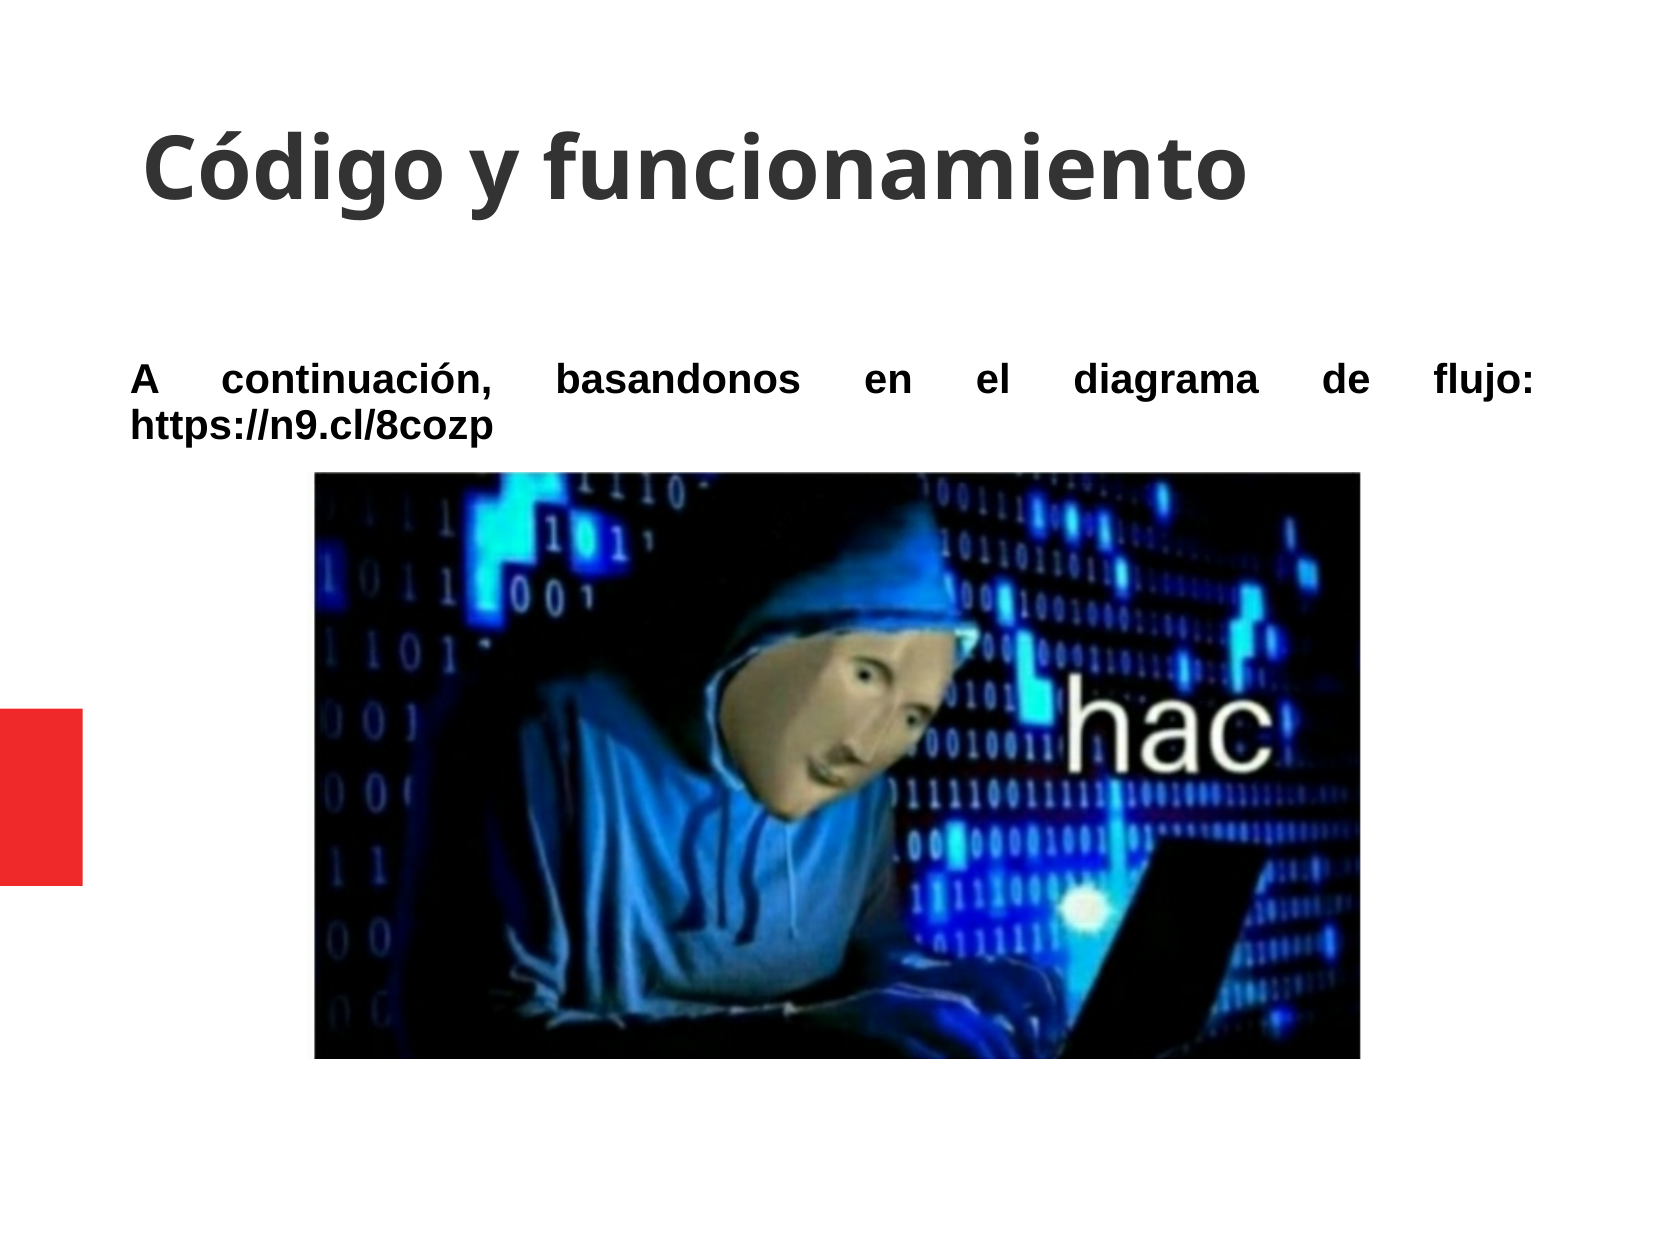

# Código y funcionamiento
A continuación, basandonos en el diagrama de flujo: https://n9.cl/8cozp